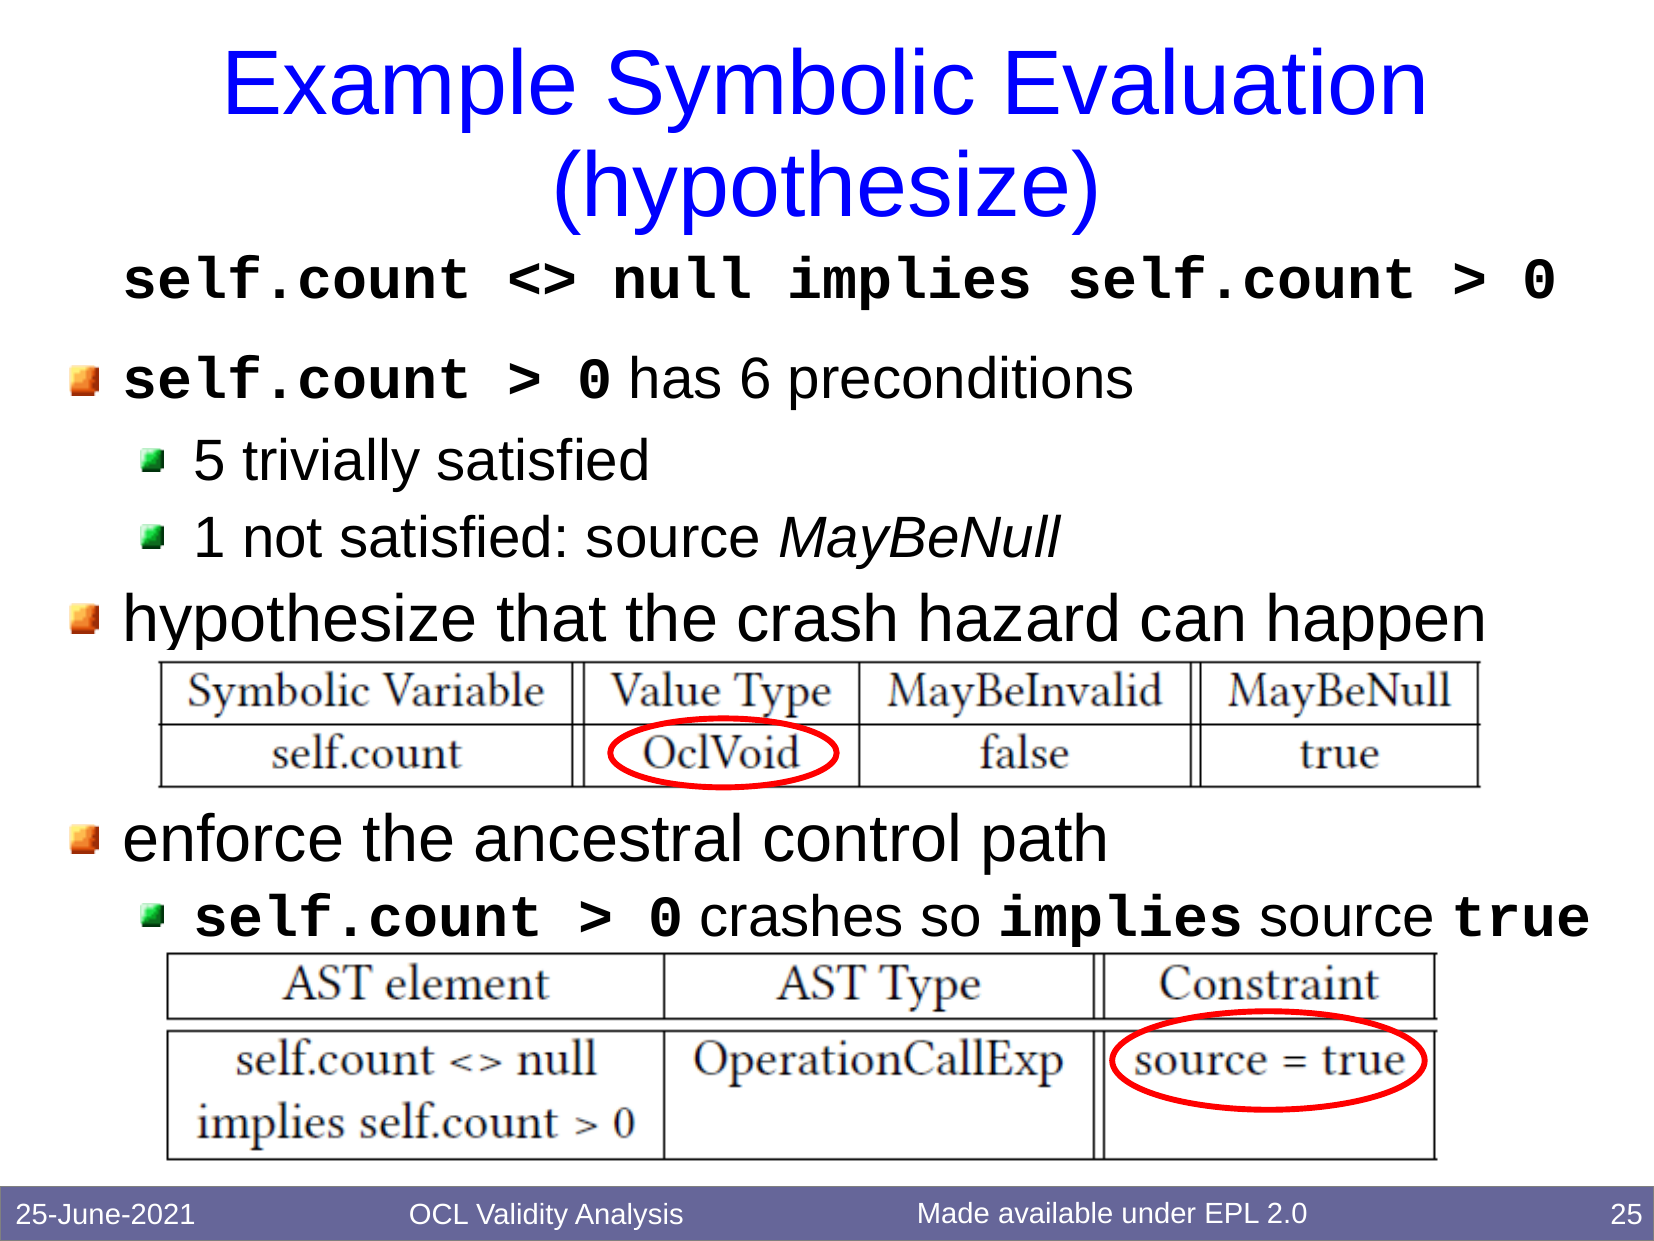

# Example Symbolic Evaluation (hypothesize)
self.count <> null implies self.count > 0
self.count > 0 has 6 preconditions
5 trivially satisfied
1 not satisfied: source MayBeNull
hypothesize that the crash hazard can happen
enforce the ancestral control path
self.count > 0 crashes so implies source true
25-June-2021
OCL Validity Analysis
25